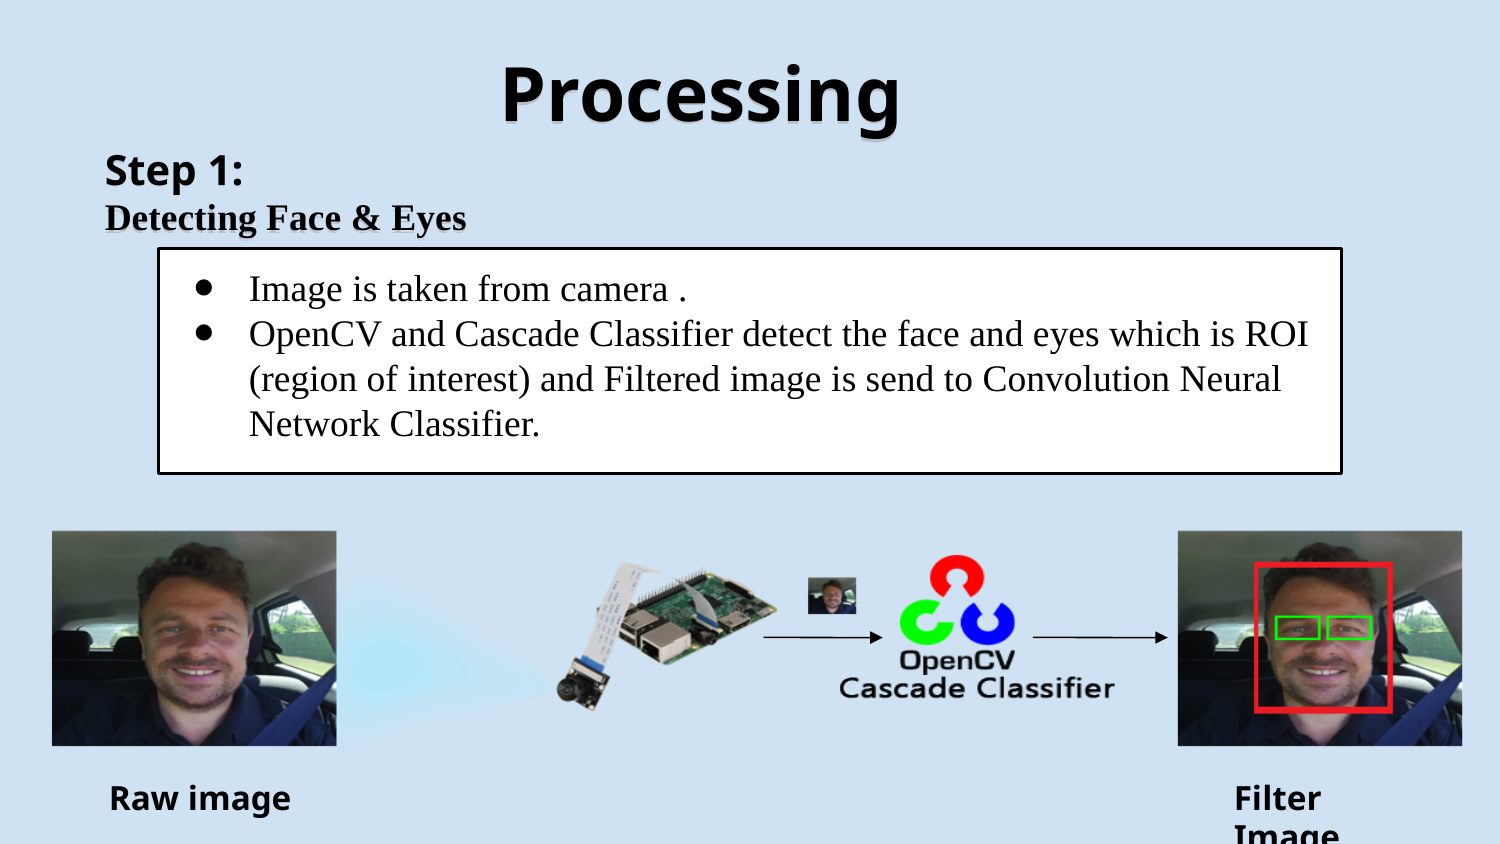

Processing
Step 1:
Detecting Face & Eyes
Image is taken from camera .
OpenCV and Cascade Classifier detect the face and eyes which is ROI (region of interest) and Filtered image is send to Convolution Neural Network Classifier.
Raw image
Filter Image